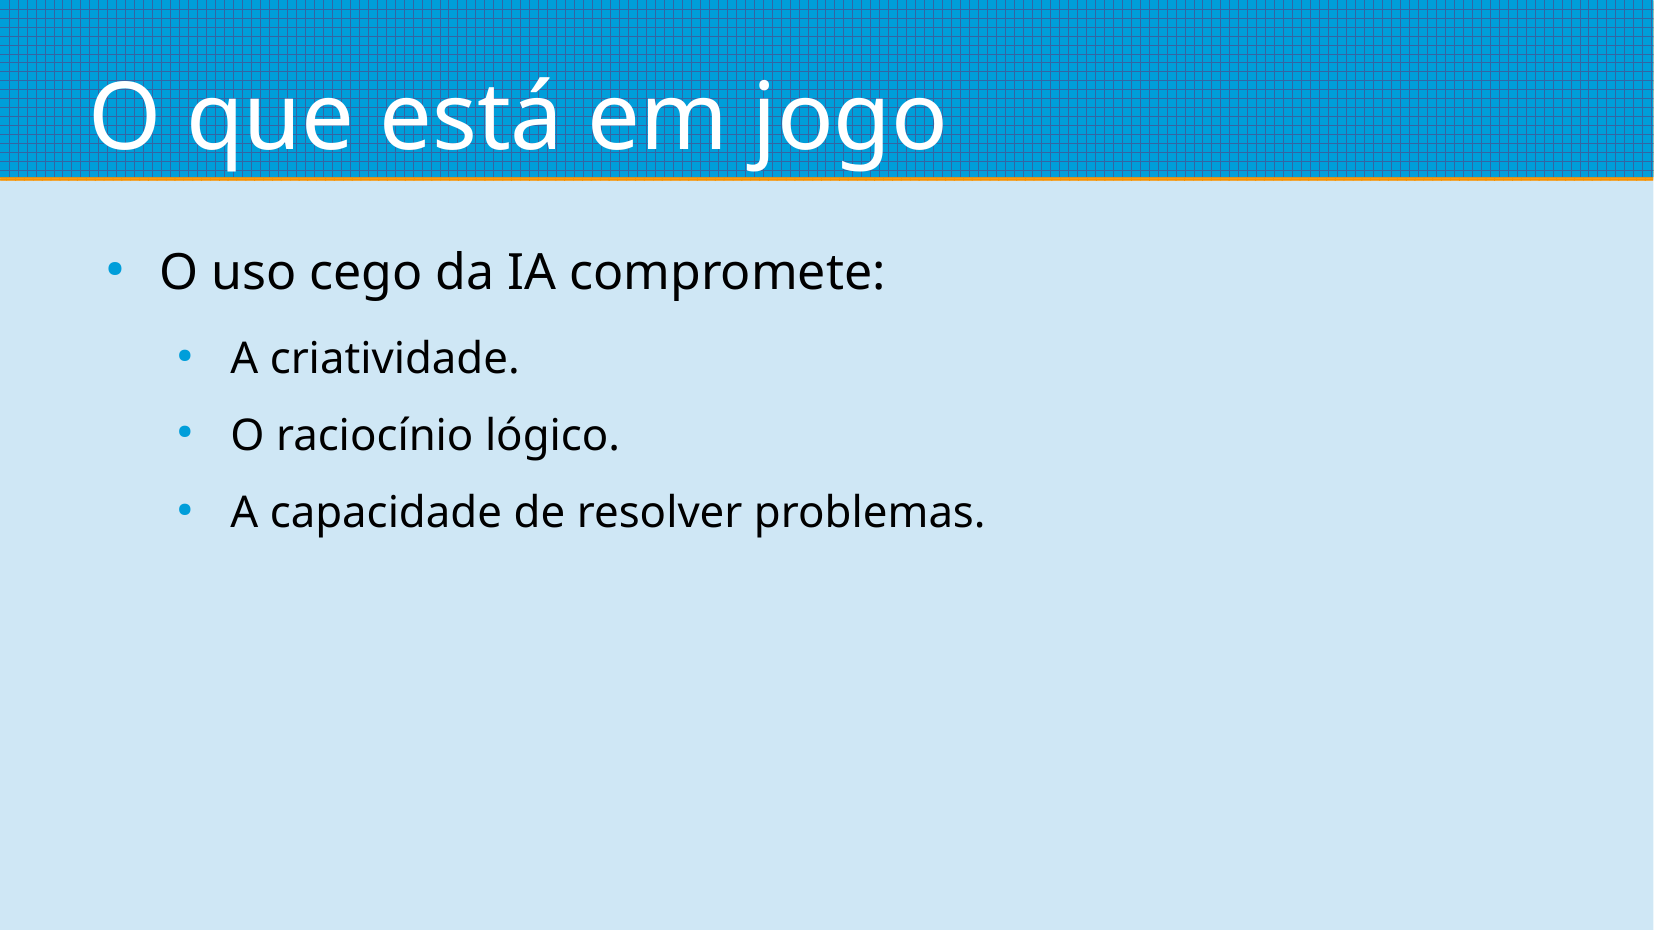

# O que está em jogo
O uso cego da IA compromete:
A criatividade.
O raciocínio lógico.
A capacidade de resolver problemas.